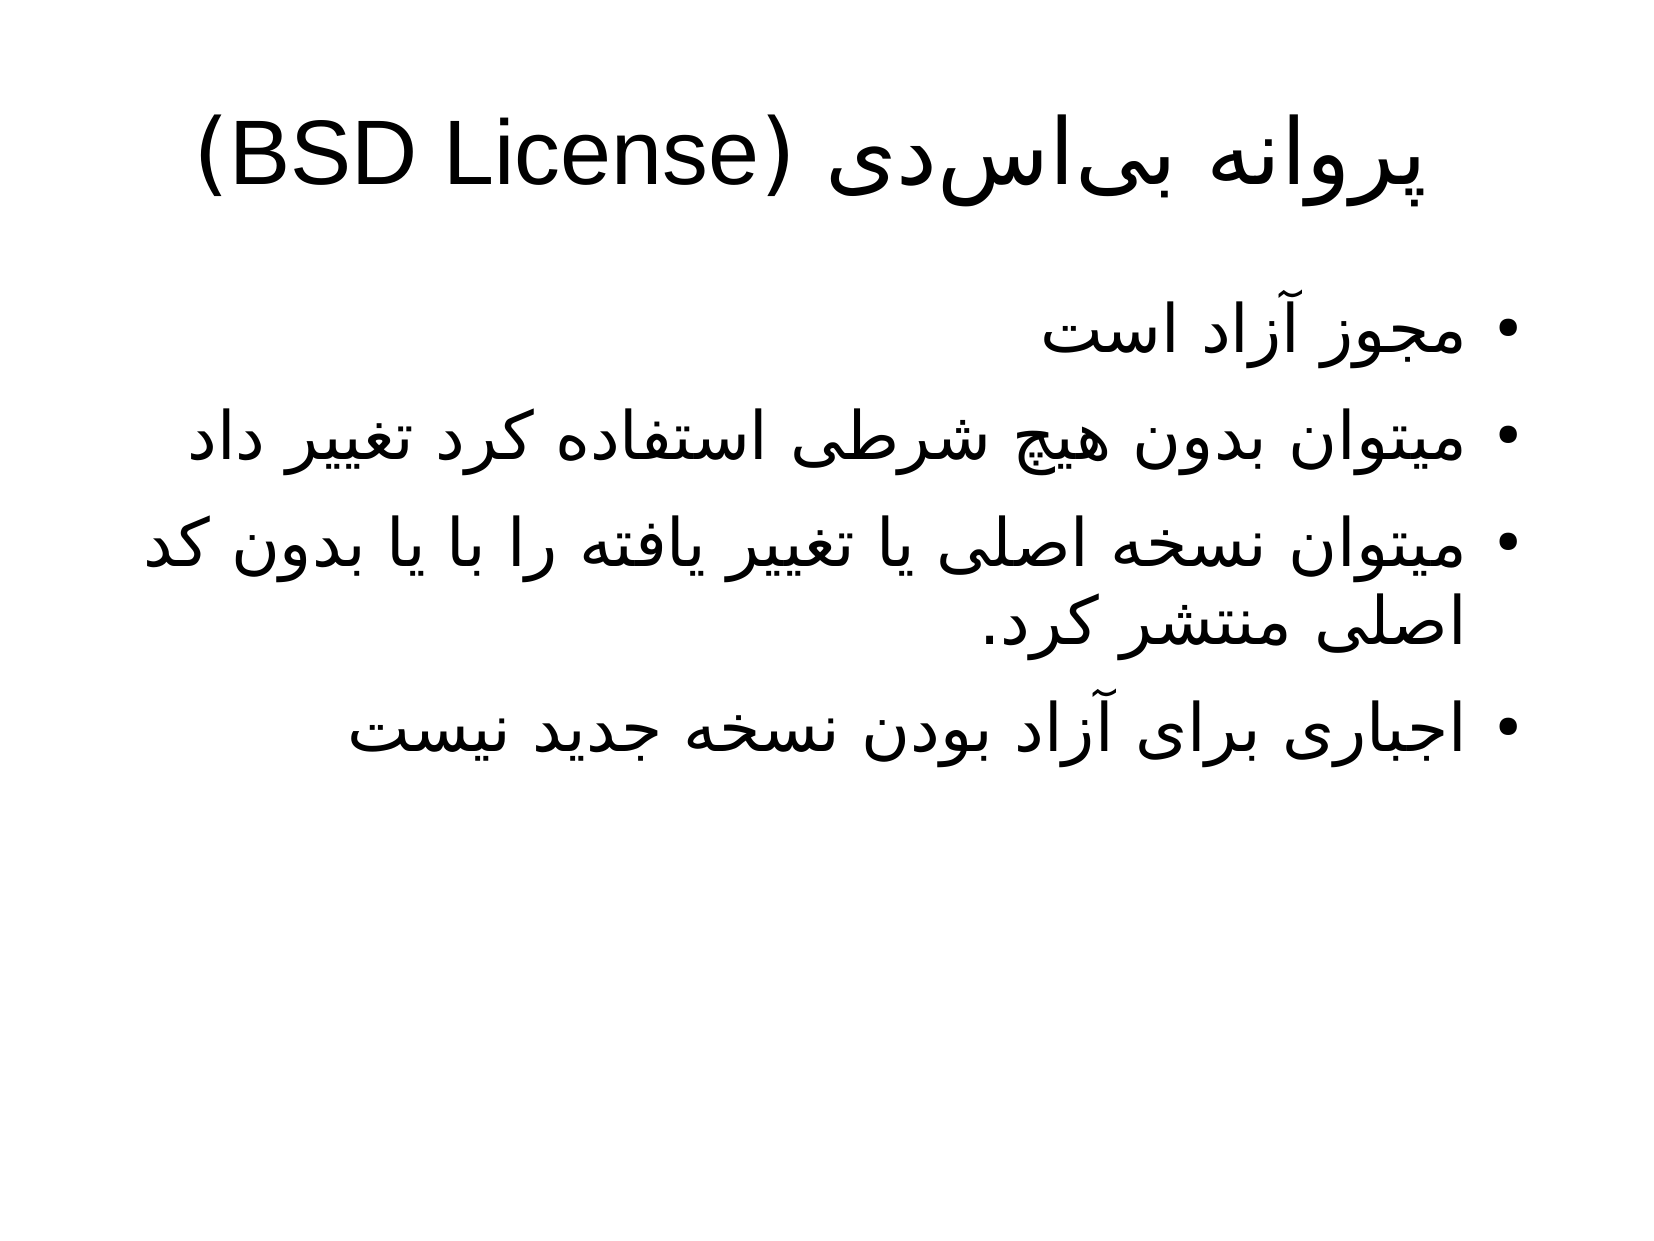

# پروانه بی‌اس‌دی (BSD License)
مجوز آزاد است
میتوان بدون هیچ شرطی استفاده کرد تغییر داد
میتوان نسخه اصلی یا تغییر یافته را با یا بدون کد اصلی منتشر کرد.
اجباری برای آزاد بودن نسخه جدید نیست